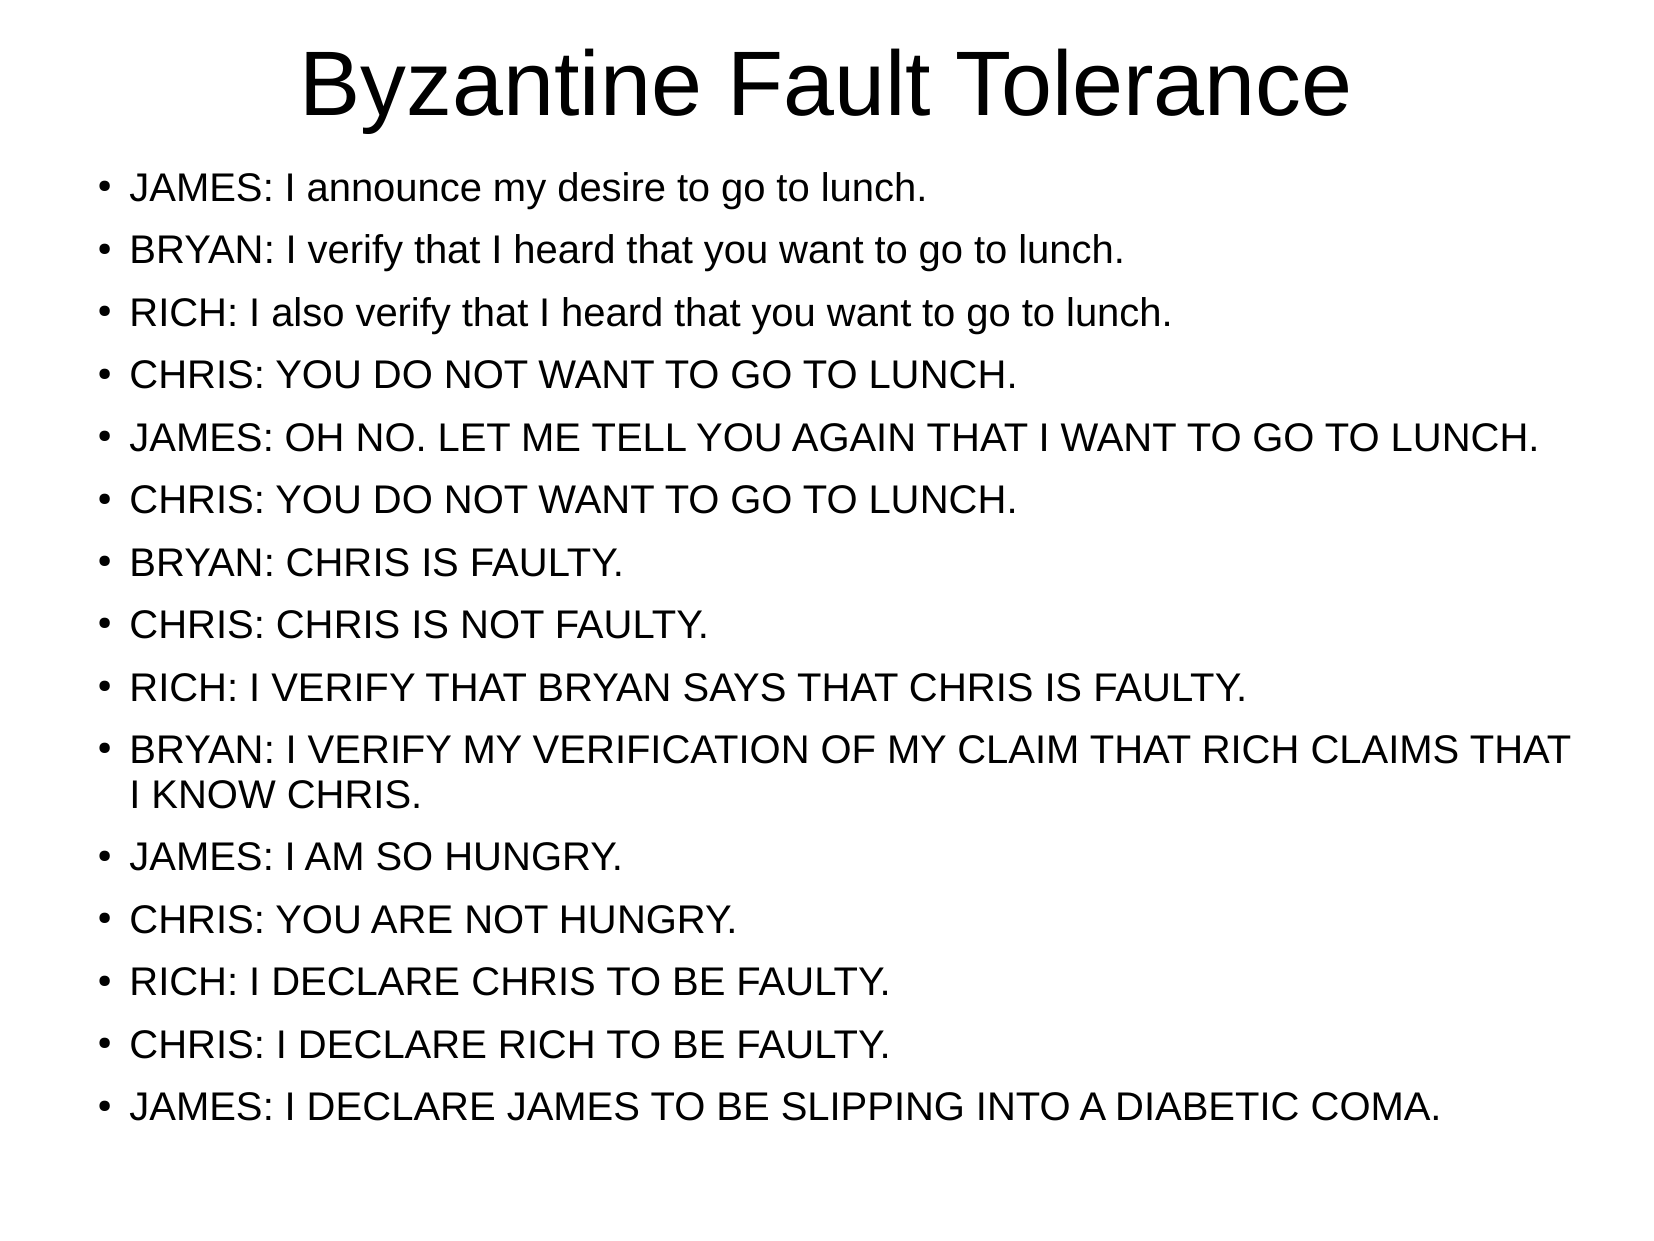

# Byzantine Fault Tolerance
JAMES: I announce my desire to go to lunch.
BRYAN: I verify that I heard that you want to go to lunch.
RICH: I also verify that I heard that you want to go to lunch.
CHRIS: YOU DO NOT WANT TO GO TO LUNCH.
JAMES: OH NO. LET ME TELL YOU AGAIN THAT I WANT TO GO TO LUNCH.
CHRIS: YOU DO NOT WANT TO GO TO LUNCH.
BRYAN: CHRIS IS FAULTY.
CHRIS: CHRIS IS NOT FAULTY.
RICH: I VERIFY THAT BRYAN SAYS THAT CHRIS IS FAULTY.
BRYAN: I VERIFY MY VERIFICATION OF MY CLAIM THAT RICH CLAIMS THAT I KNOW CHRIS.
JAMES: I AM SO HUNGRY.
CHRIS: YOU ARE NOT HUNGRY.
RICH: I DECLARE CHRIS TO BE FAULTY.
CHRIS: I DECLARE RICH TO BE FAULTY.
JAMES: I DECLARE JAMES TO BE SLIPPING INTO A DIABETIC COMA.